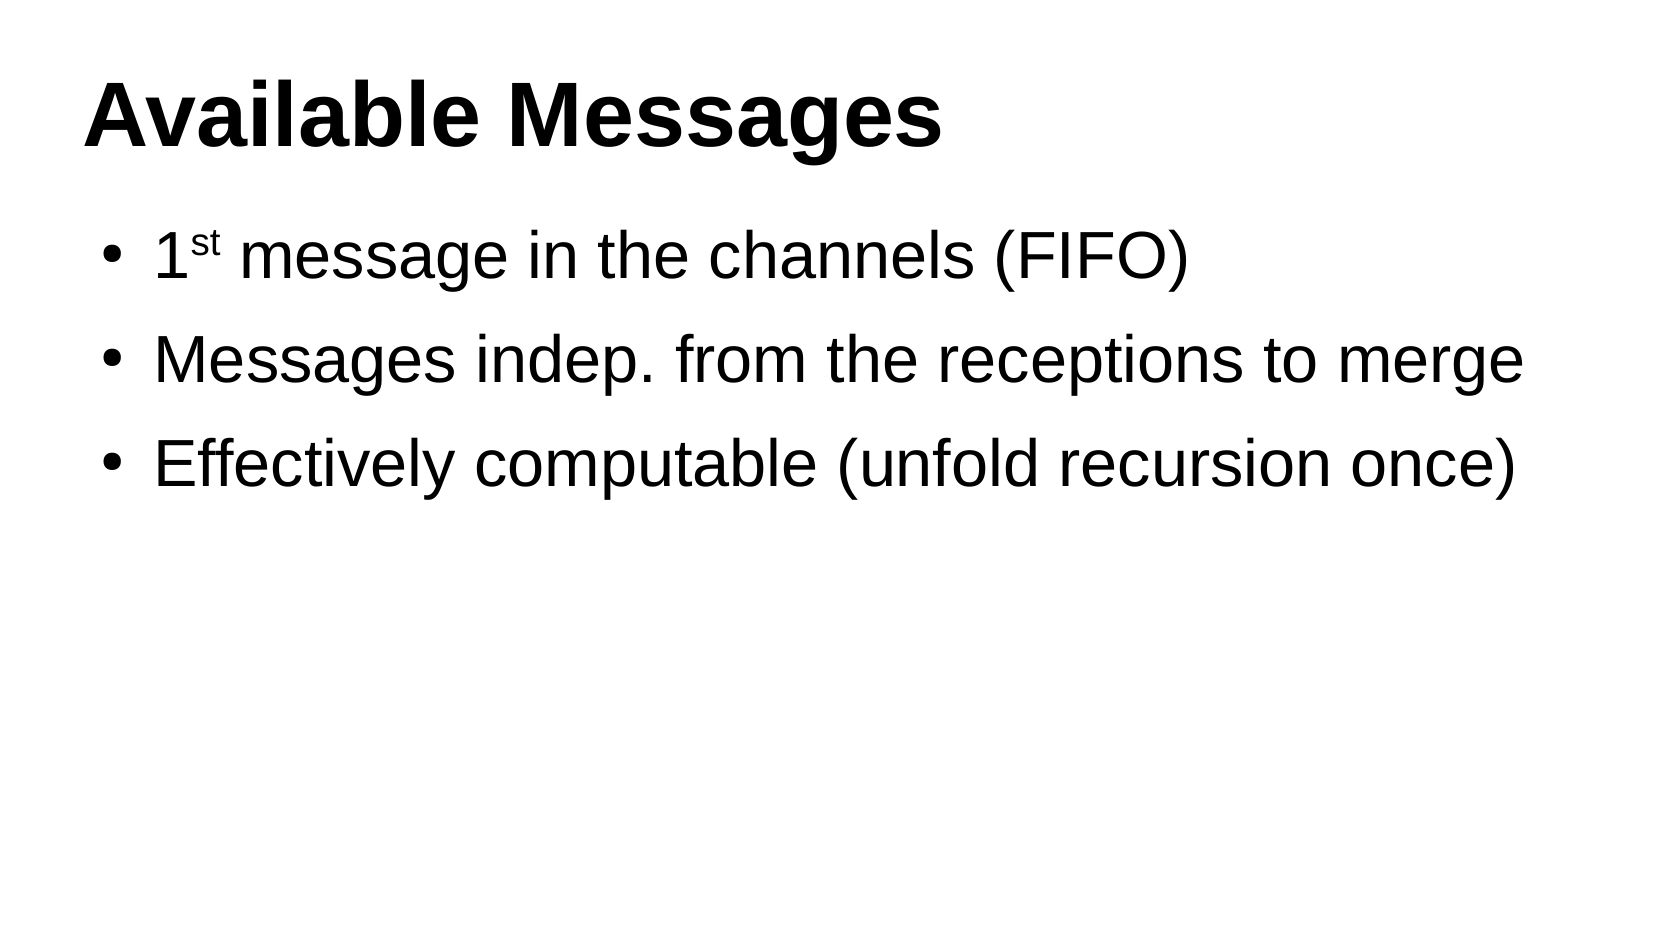

# Available Messages
1st message in the channels (FIFO)
Messages indep. from the receptions to merge
Effectively computable (unfold recursion once)